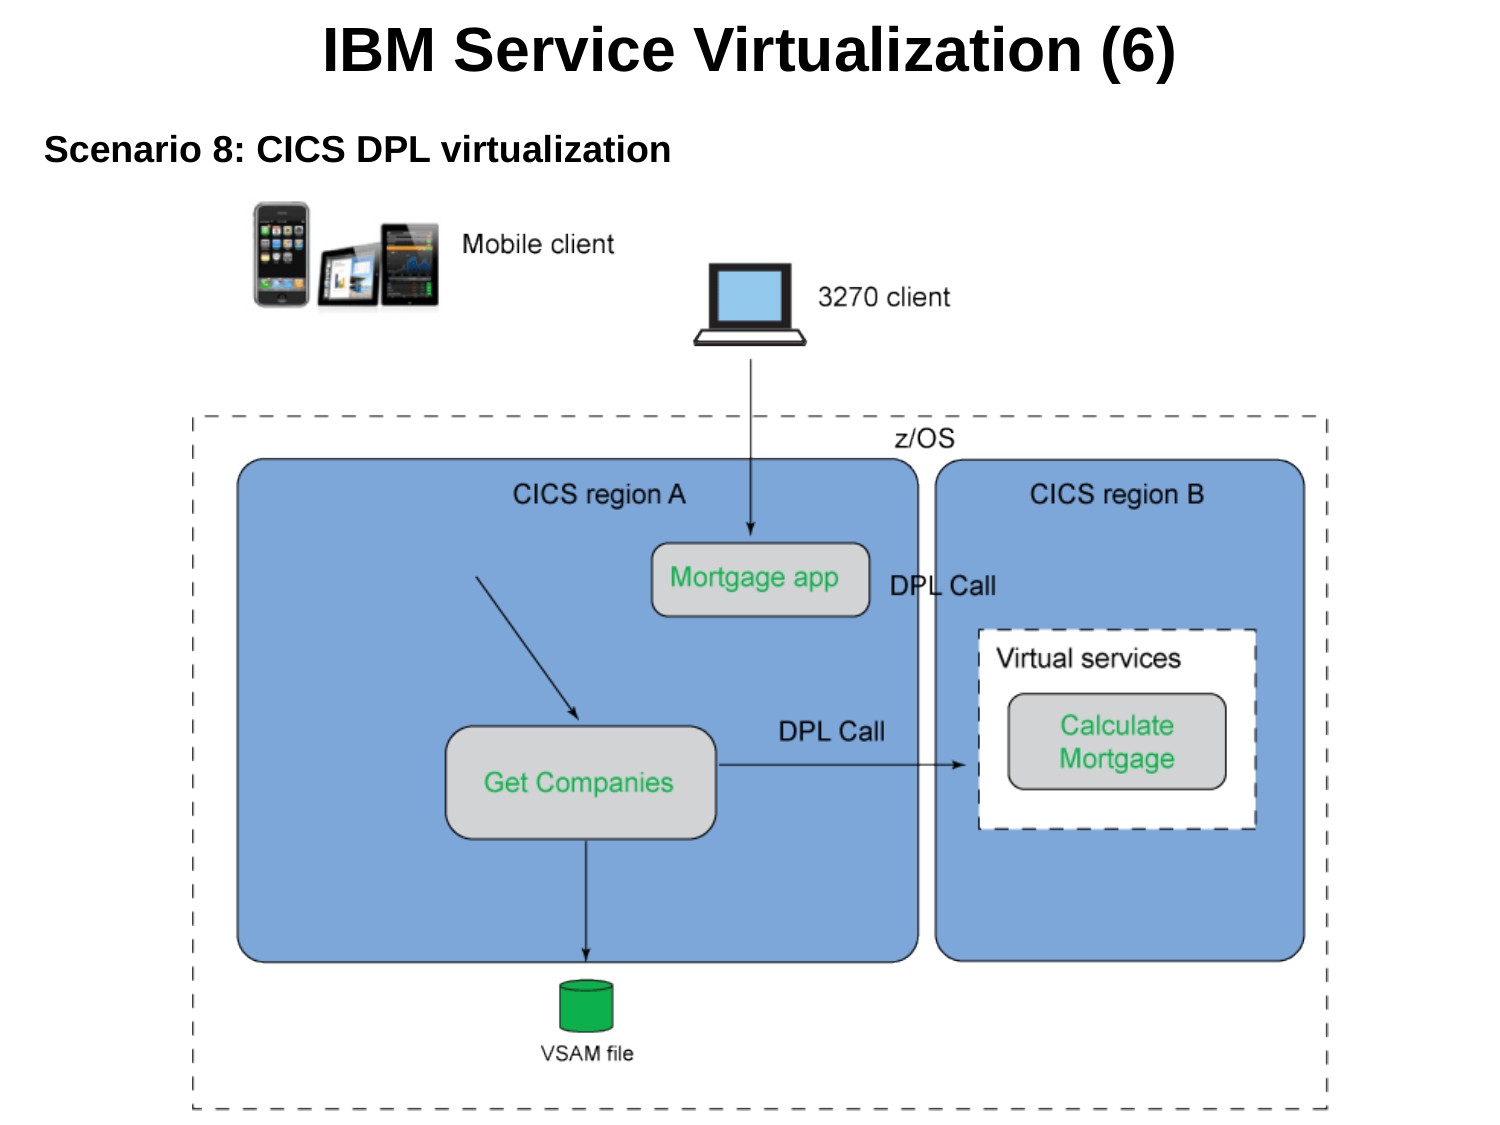

IBM Service Virtualization (6)
Scenario 8: CICS DPL virtualization